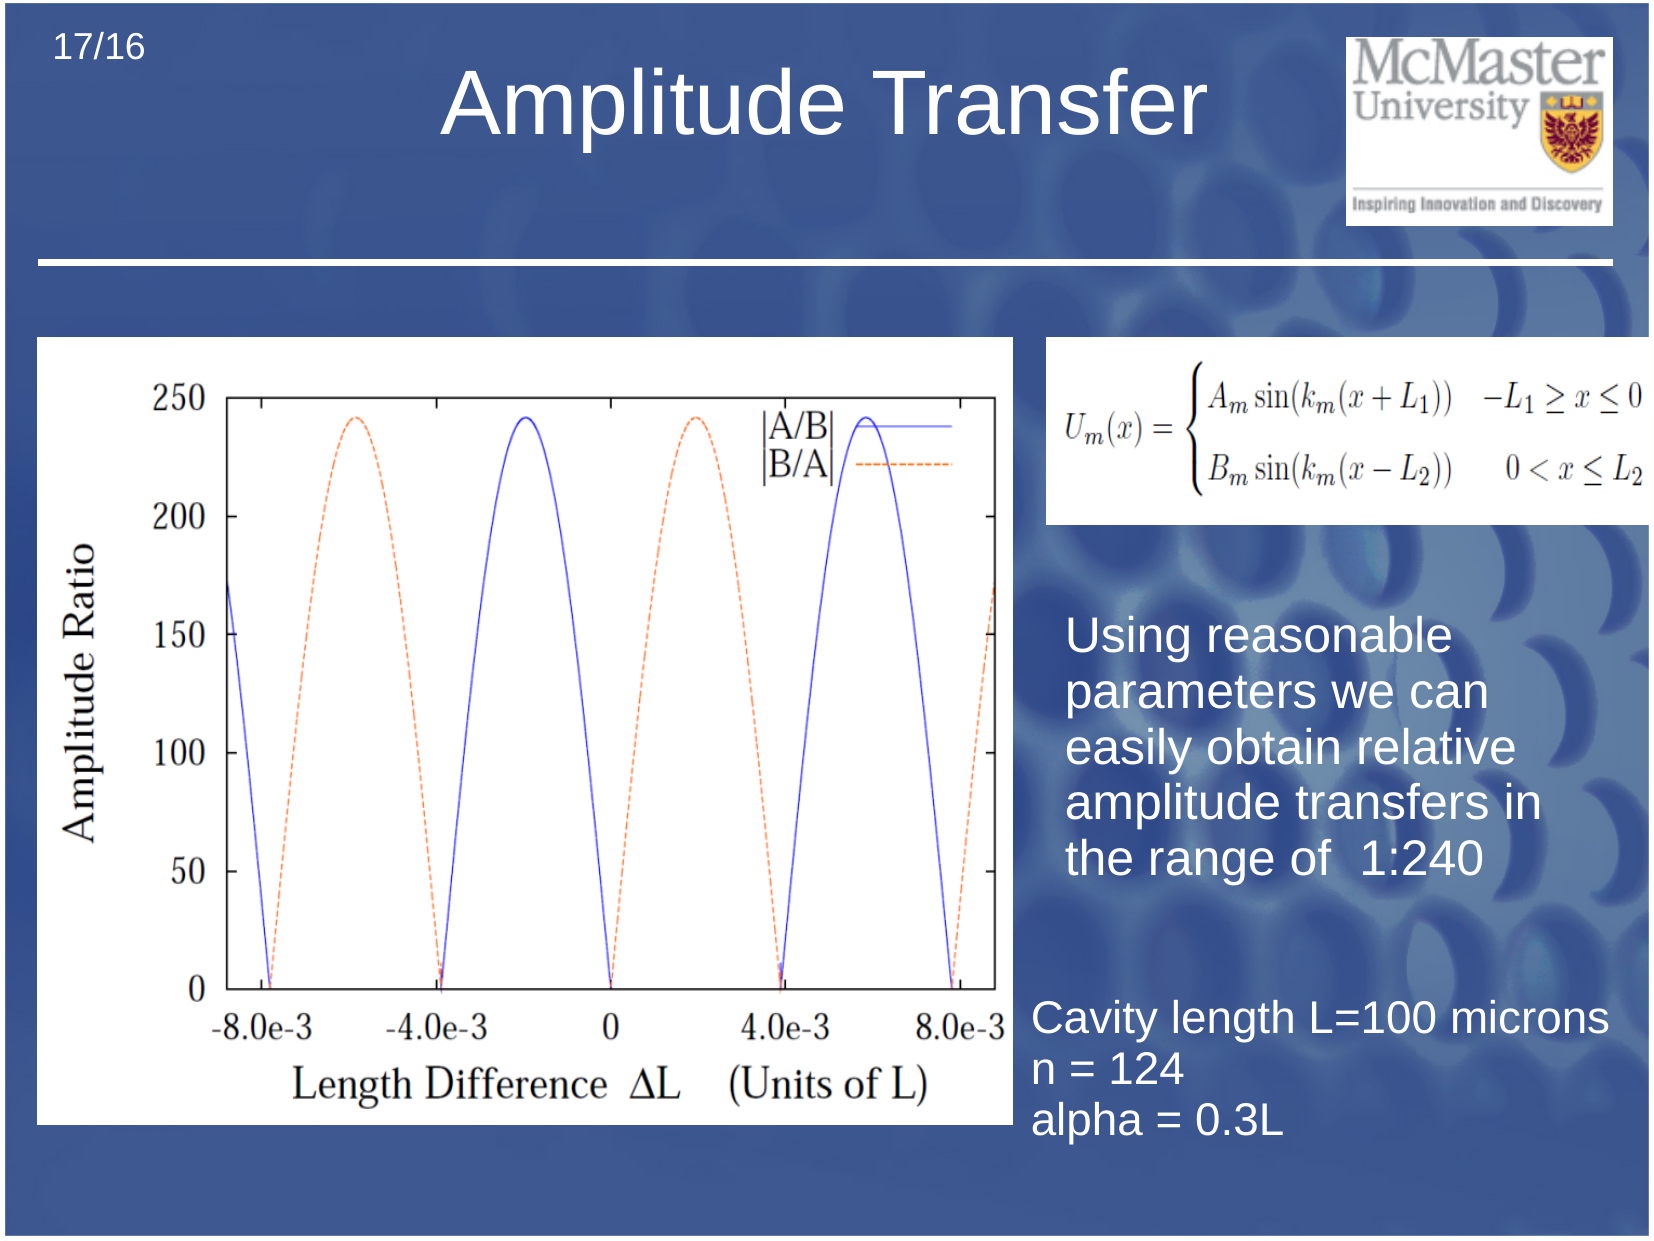

# Amplitude Transfer
17/16
Using reasonable parameters we can easily obtain relative amplitude transfers in the range of 1:240
Cavity length L=100 microns
n = 124
alpha = 0.3L